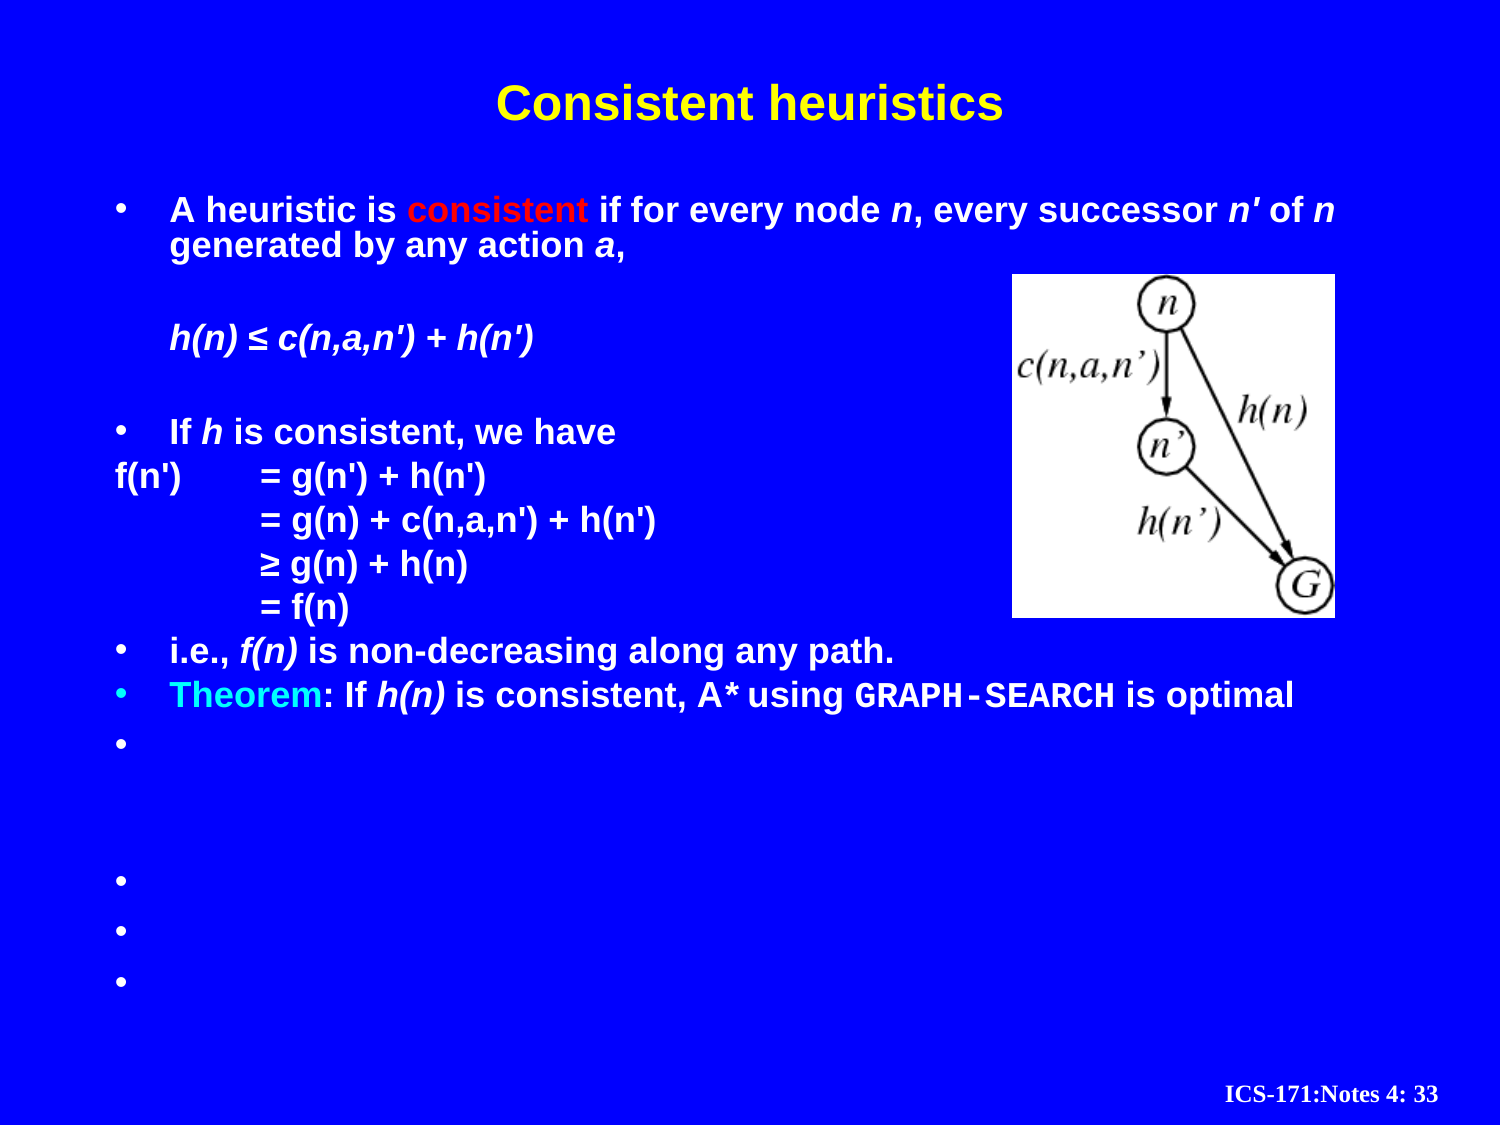

# Consistent heuristics
A heuristic is consistent if for every node n, every successor n' of n generated by any action a,
	h(n) ≤ c(n,a,n') + h(n')
If h is consistent, we have
f(n') 	= g(n') + h(n')
 	= g(n) + c(n,a,n') + h(n')
 	≥ g(n) + h(n)
 	= f(n)
i.e., f(n) is non-decreasing along any path.
Theorem: If h(n) is consistent, A* using GRAPH-SEARCH is optimal